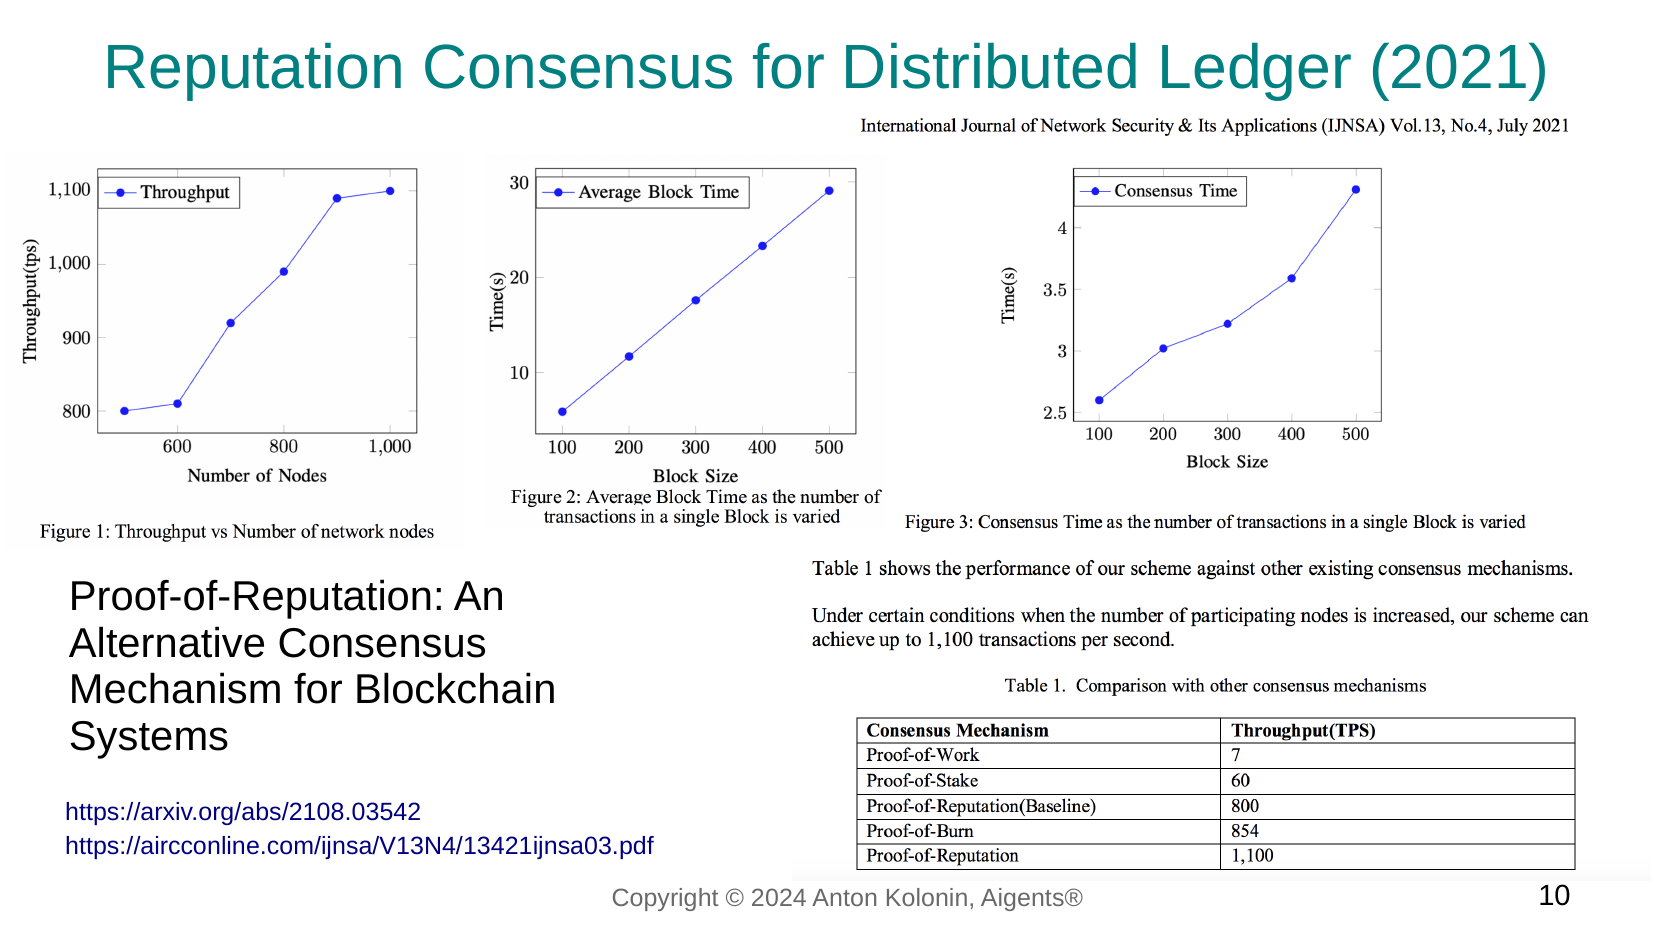

Reputation Consensus for Distributed Ledger (2021)
Proof-of-Reputation: An Alternative Consensus Mechanism for Blockchain Systems
https://arxiv.org/abs/2108.03542
https://aircconline.com/ijnsa/V13N4/13421ijnsa03.pdf
Copyright © 2024 Anton Kolonin, Aigents®
10